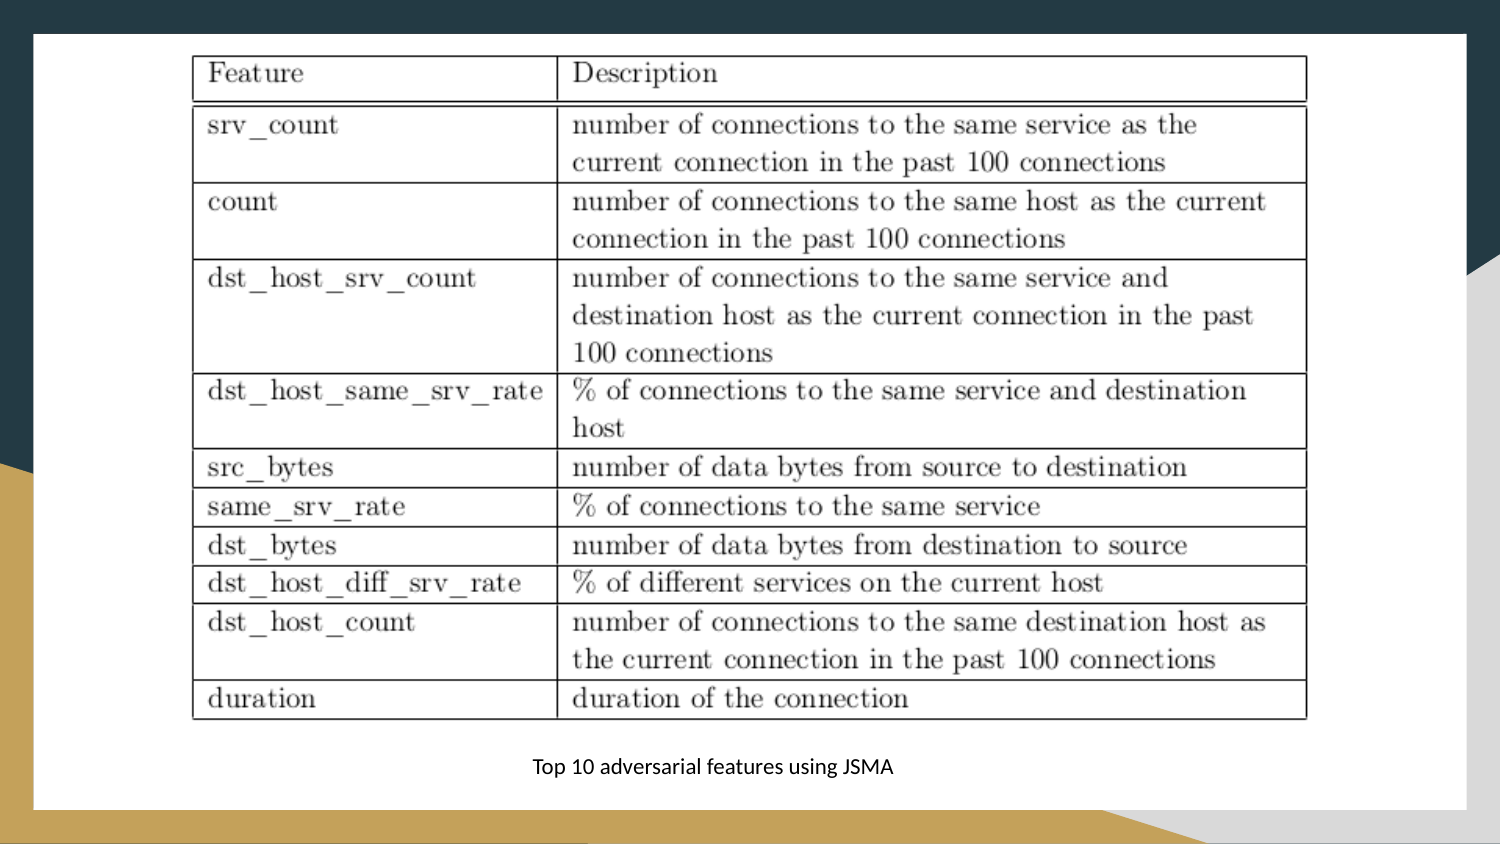

#
Top 10 adversarial features using JSMA